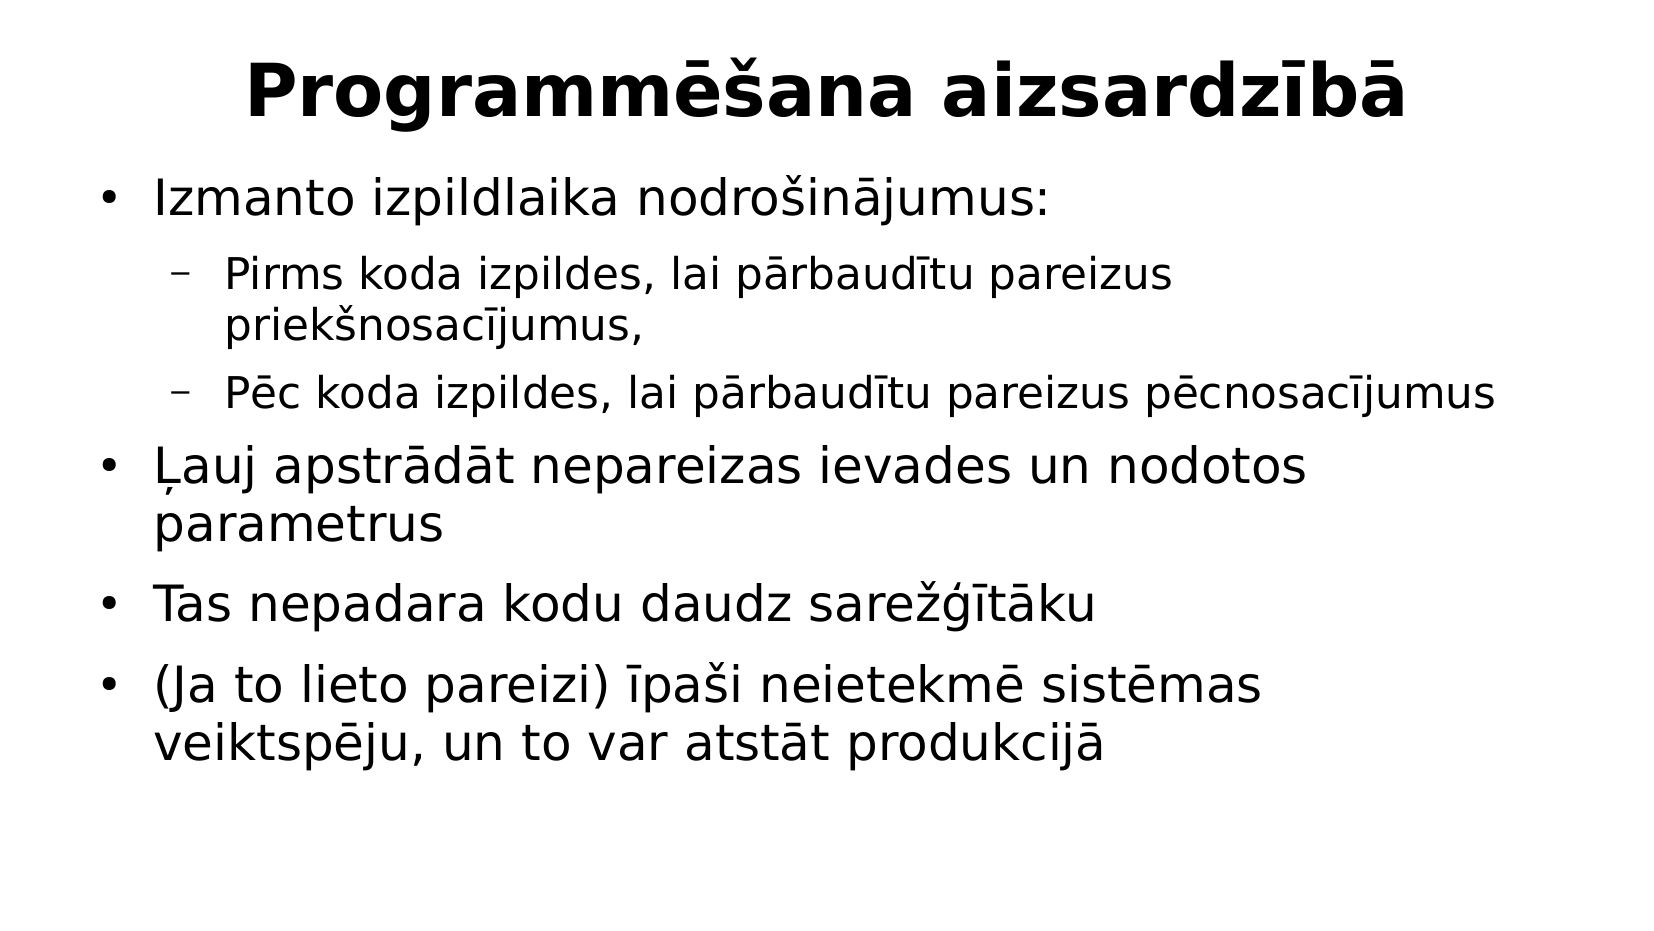

# Programmēšana aizsardzībā
Izmanto izpildlaika nodrošinājumus:
Pirms koda izpildes, lai pārbaudītu pareizus priekšnosacījumus,
Pēc koda izpildes, lai pārbaudītu pareizus pēcnosacījumus
Ļauj apstrādāt nepareizas ievades un nodotos parametrus
Tas nepadara kodu daudz sarežģītāku
(Ja to lieto pareizi) īpaši neietekmē sistēmas veiktspēju, un to var atstāt produkcijā